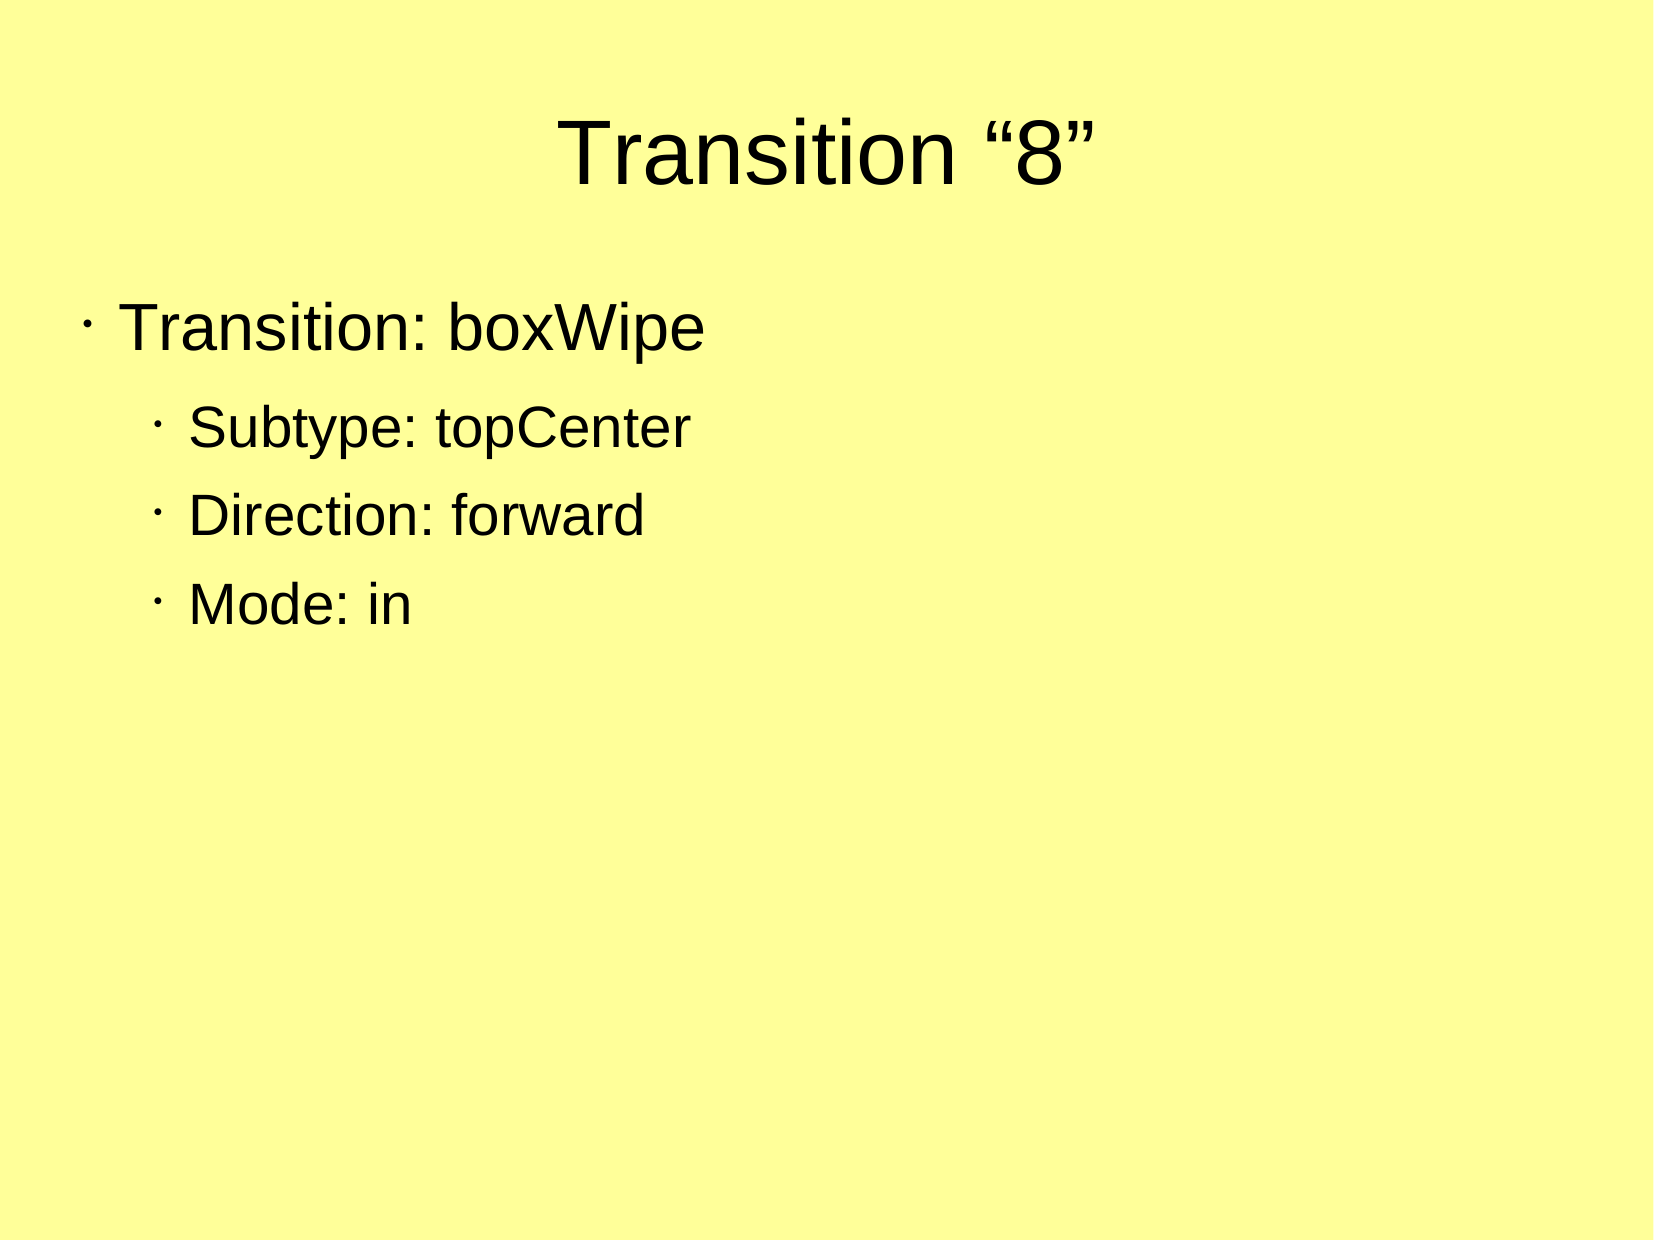

# Transition “8”
Transition: boxWipe
Subtype: topCenter
Direction: forward
Mode: in